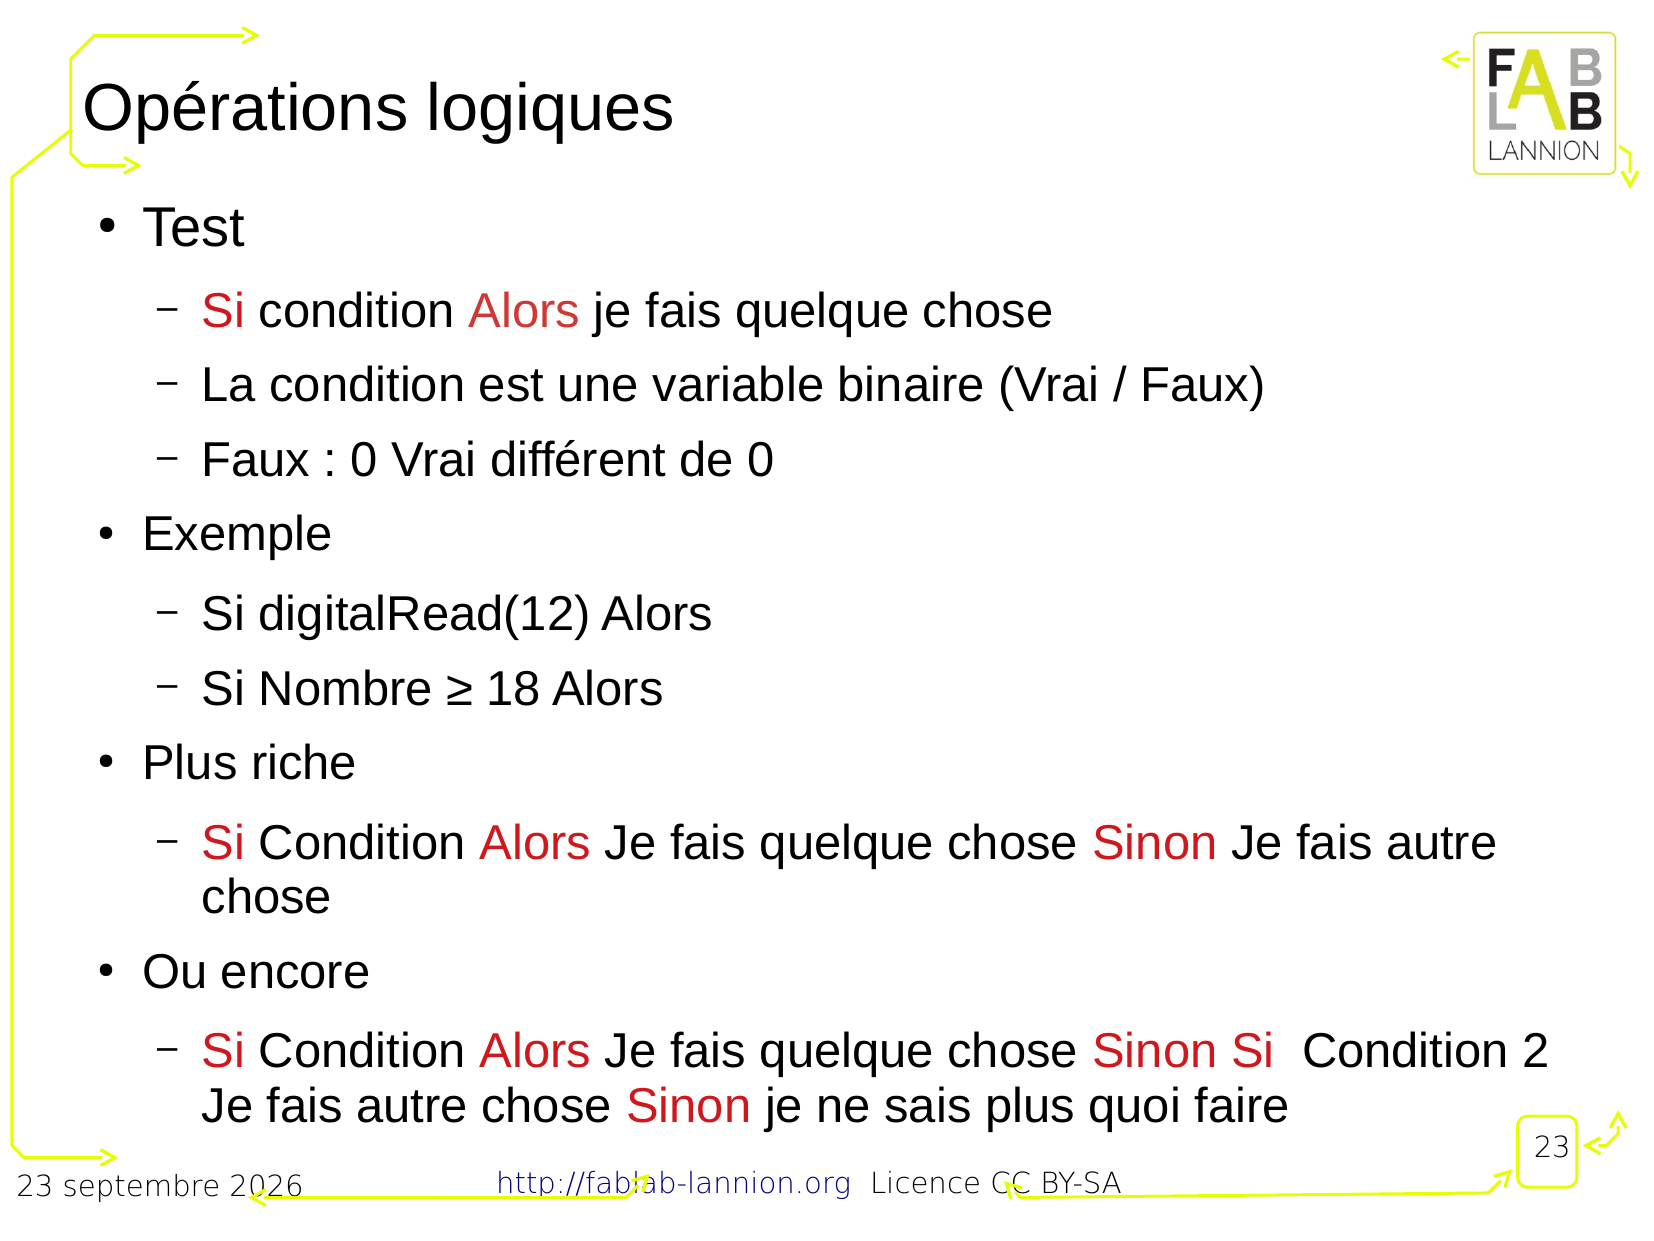

# Opérations logiques
Test
Si condition Alors je fais quelque chose
La condition est une variable binaire (Vrai / Faux)
Faux : 0 Vrai différent de 0
Exemple
Si digitalRead(12) Alors
Si Nombre ≥ 18 Alors
Plus riche
Si Condition Alors Je fais quelque chose Sinon Je fais autre chose
Ou encore
Si Condition Alors Je fais quelque chose Sinon Si Condition 2 Je fais autre chose Sinon je ne sais plus quoi faire
23